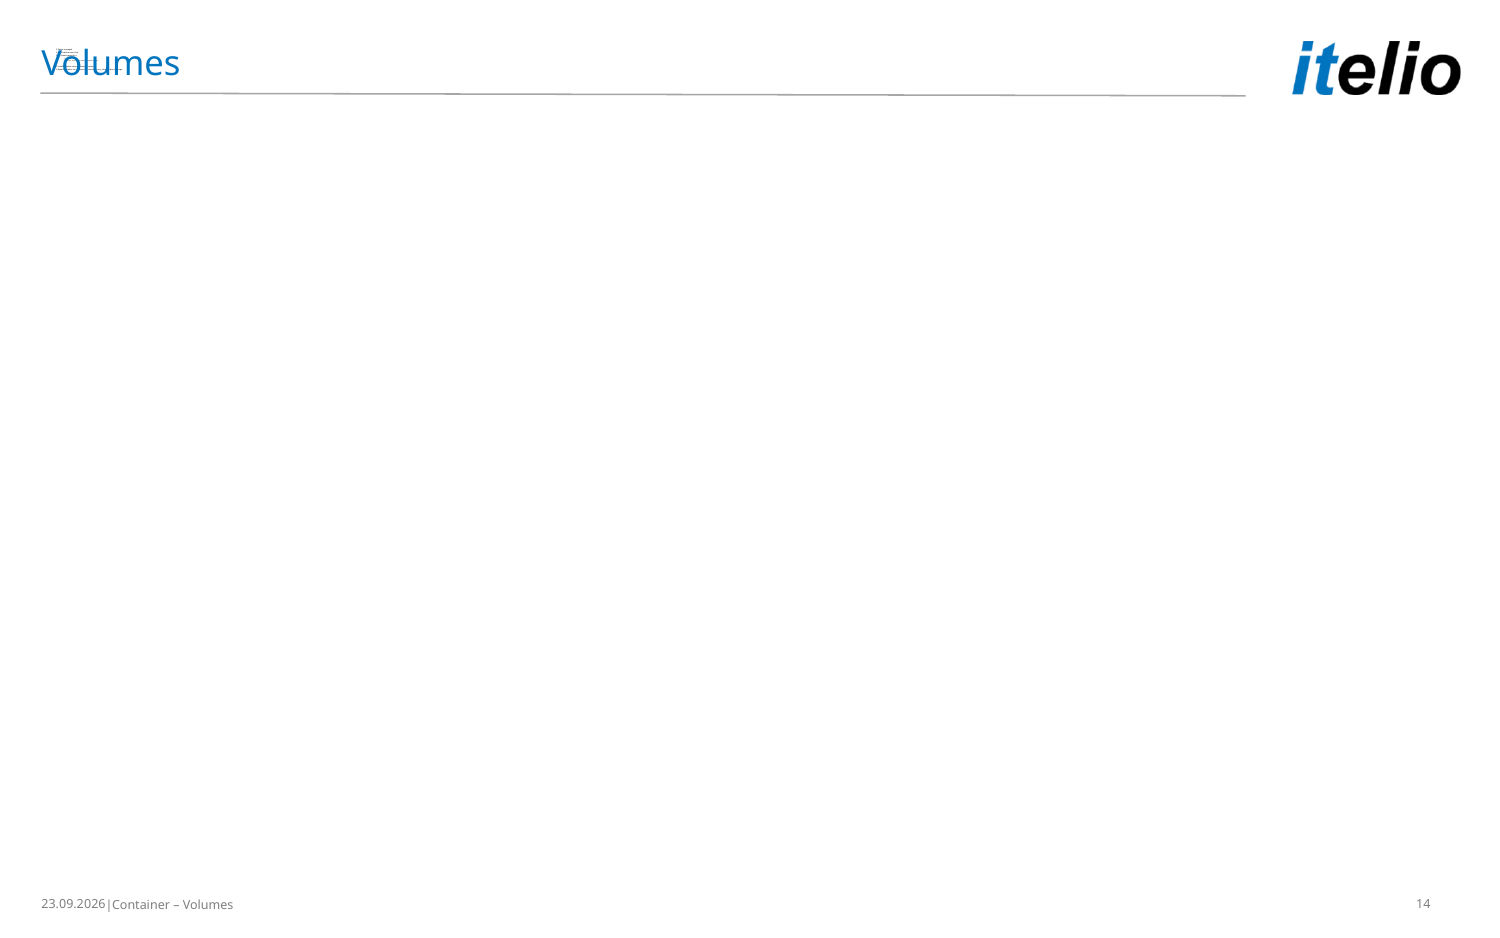

# Docker managed
Mehr Isolation vom Host
Für Docker gemacht =>
Flexibler
Können zwischen Containern geteilt werden
Erstellen: docker volume create my_volume
Benutzen: docker run -d --name my_container -v my_volume:/data my_image
Volumes
Container – Volumes